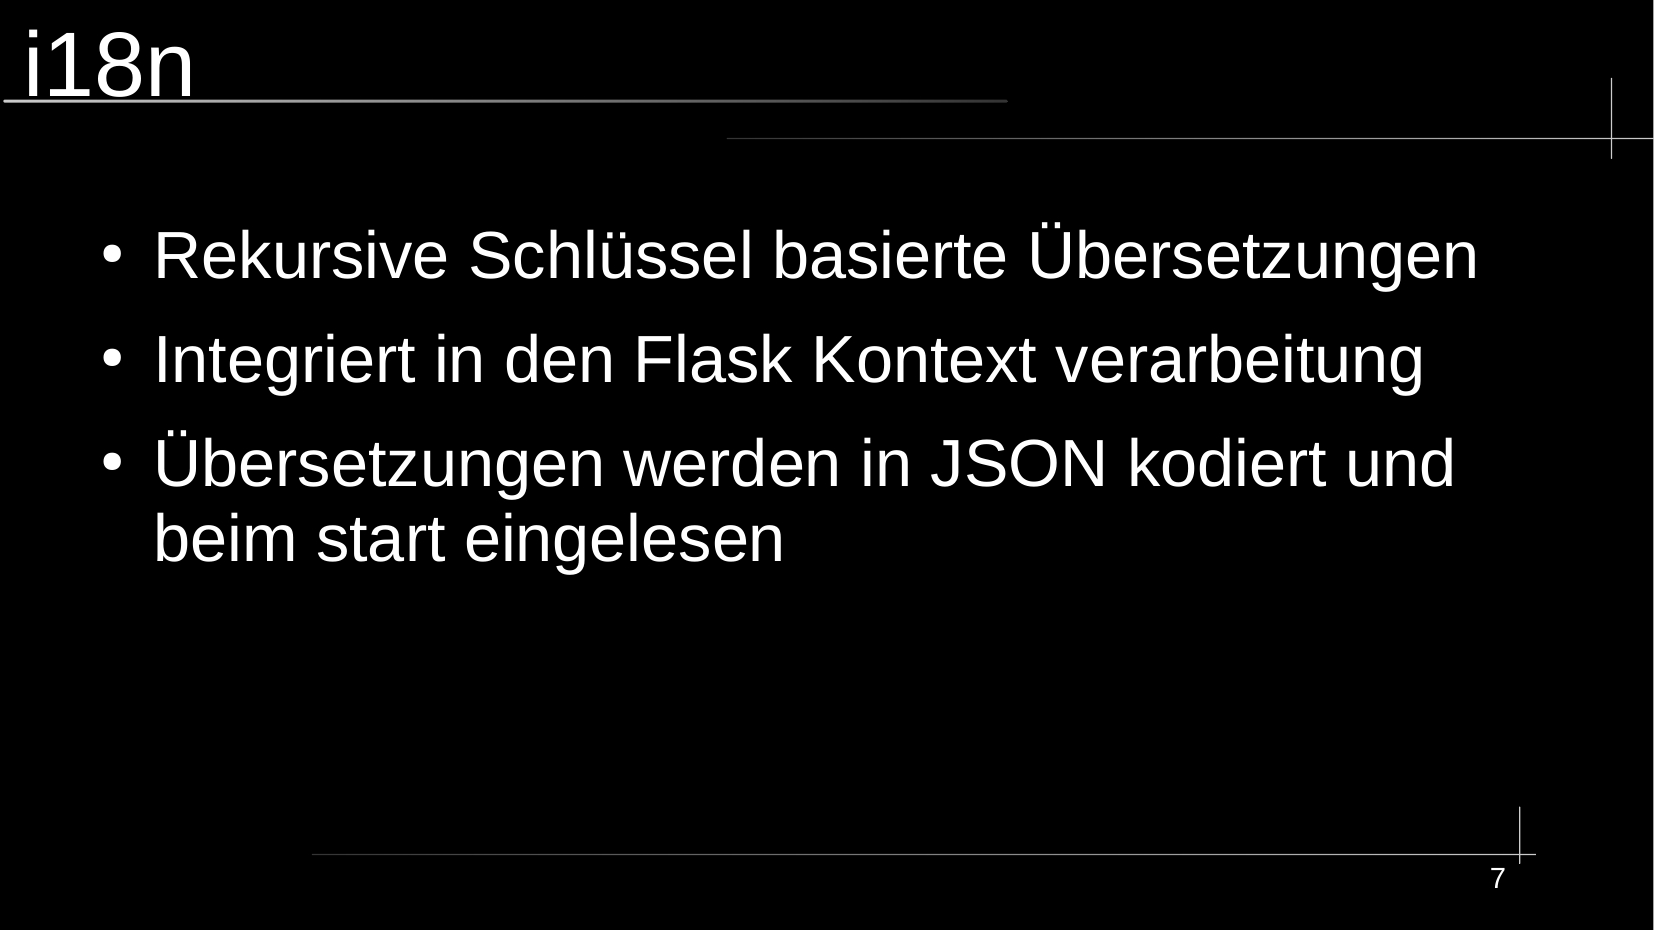

# i18n
Rekursive Schlüssel basierte Übersetzungen
Integriert in den Flask Kontext verarbeitung
Übersetzungen werden in JSON kodiert und beim start eingelesen
7